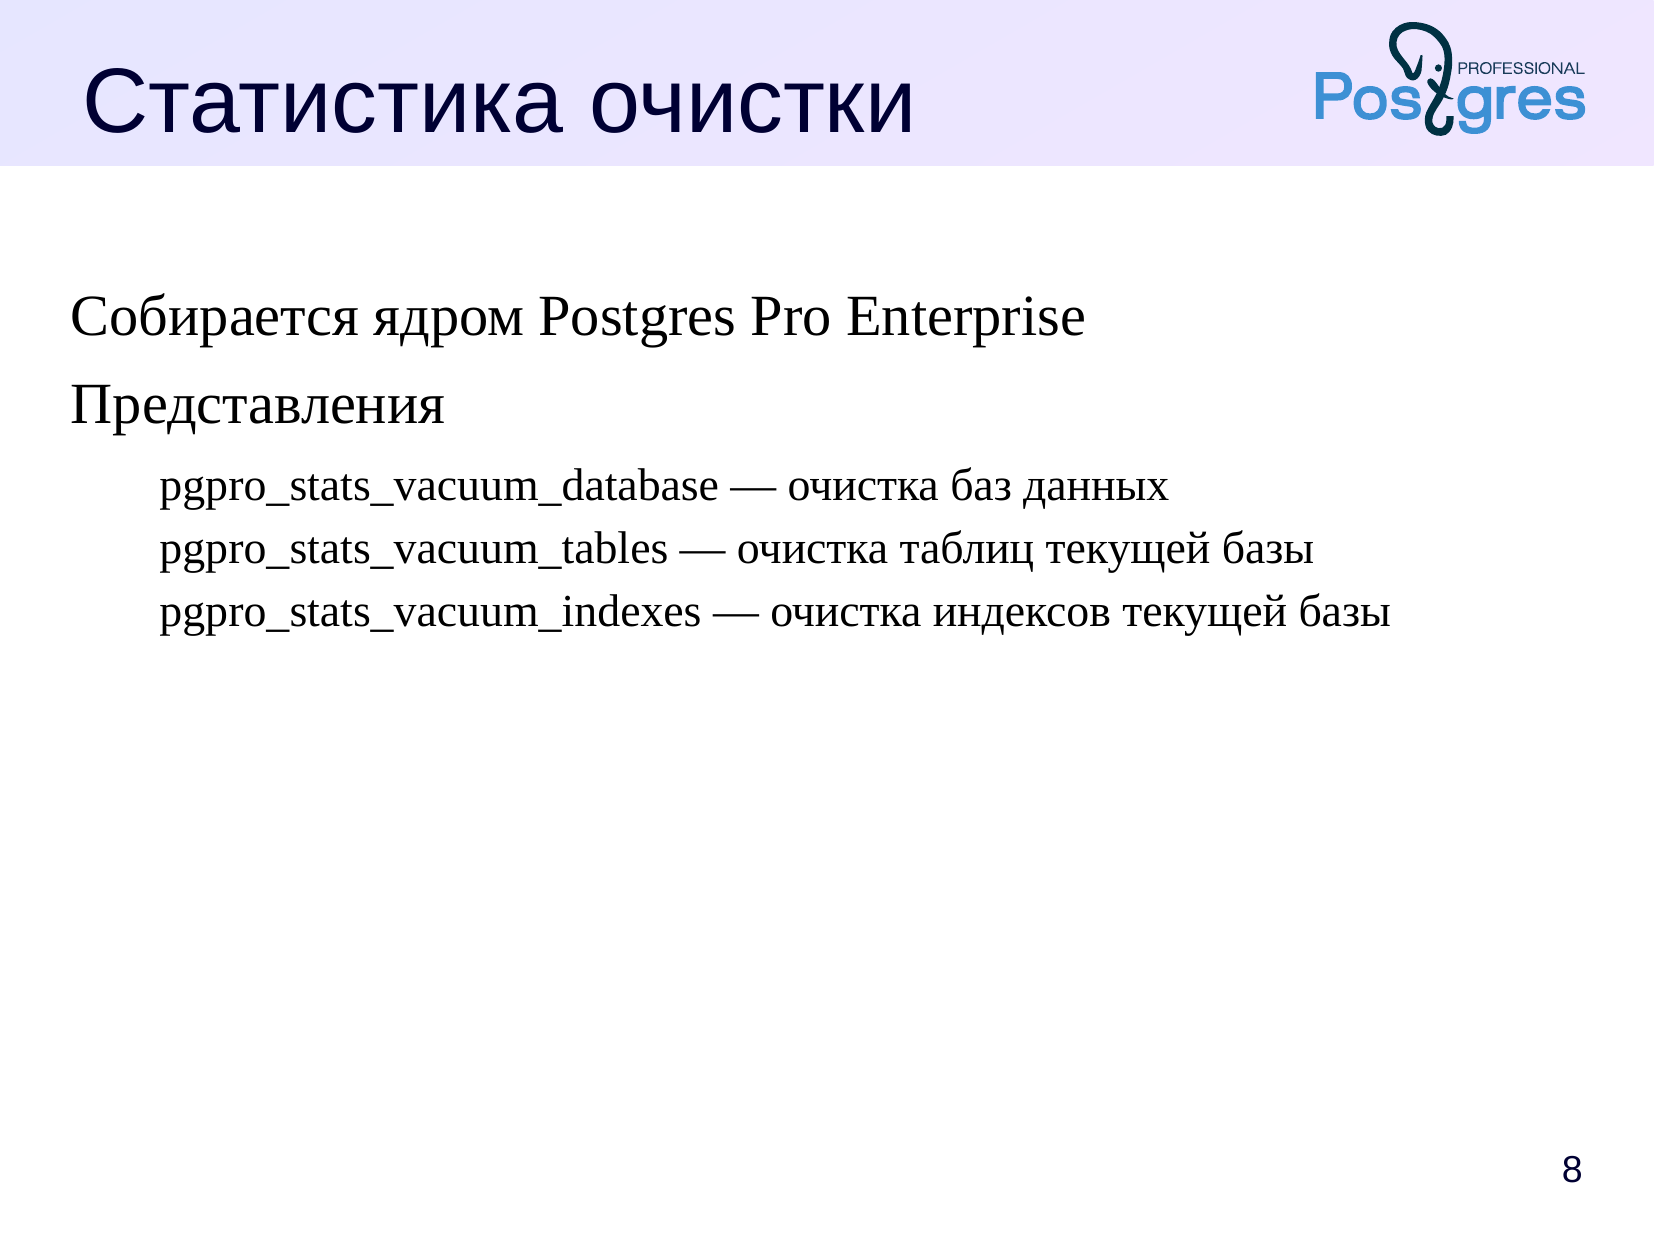

# Статистика очистки
Собирается ядром Postgres Pro Enterprise
Представления
pgpro_stats_vacuum_database — очистка баз данных
pgpro_stats_vacuum_tables — очистка таблиц текущей базы
pgpro_stats_vacuum_indexes — очистка индексов текущей базы